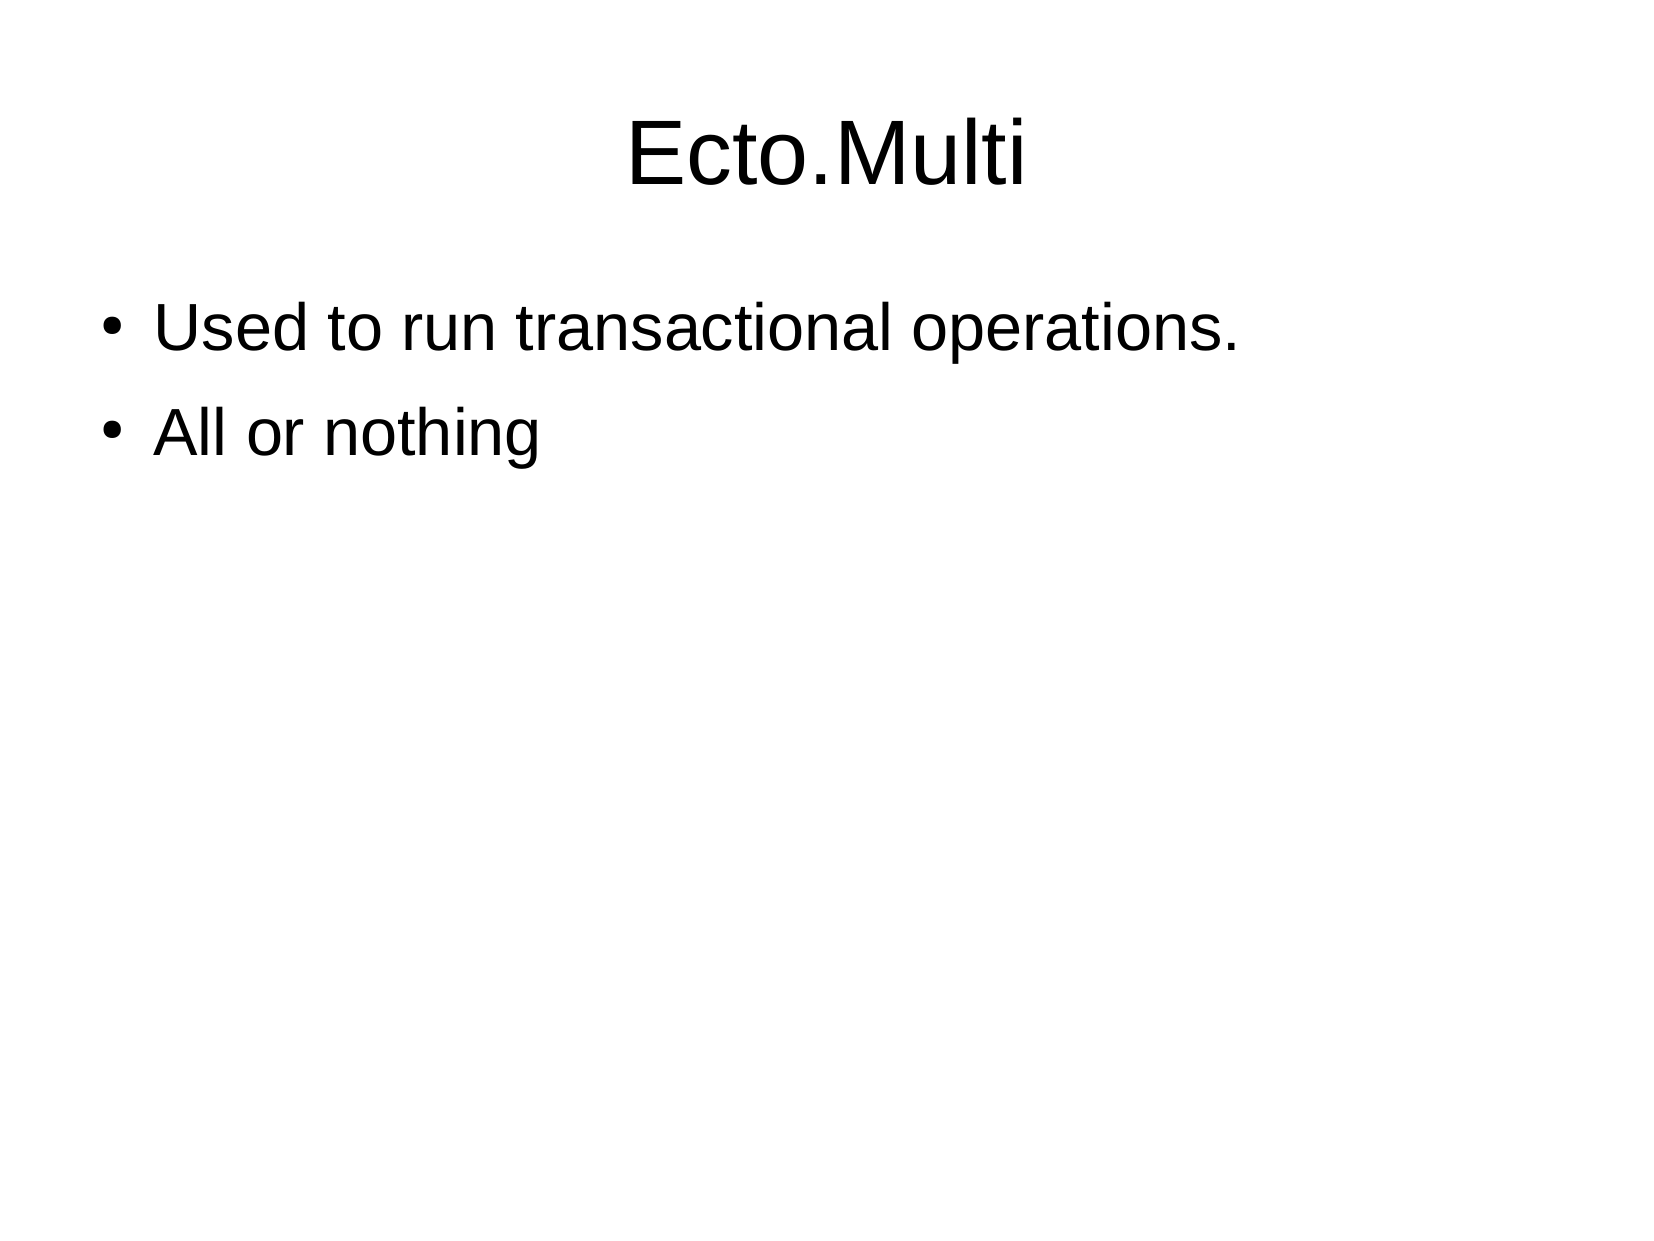

# Ecto.Multi
Used to run transactional operations.
All or nothing